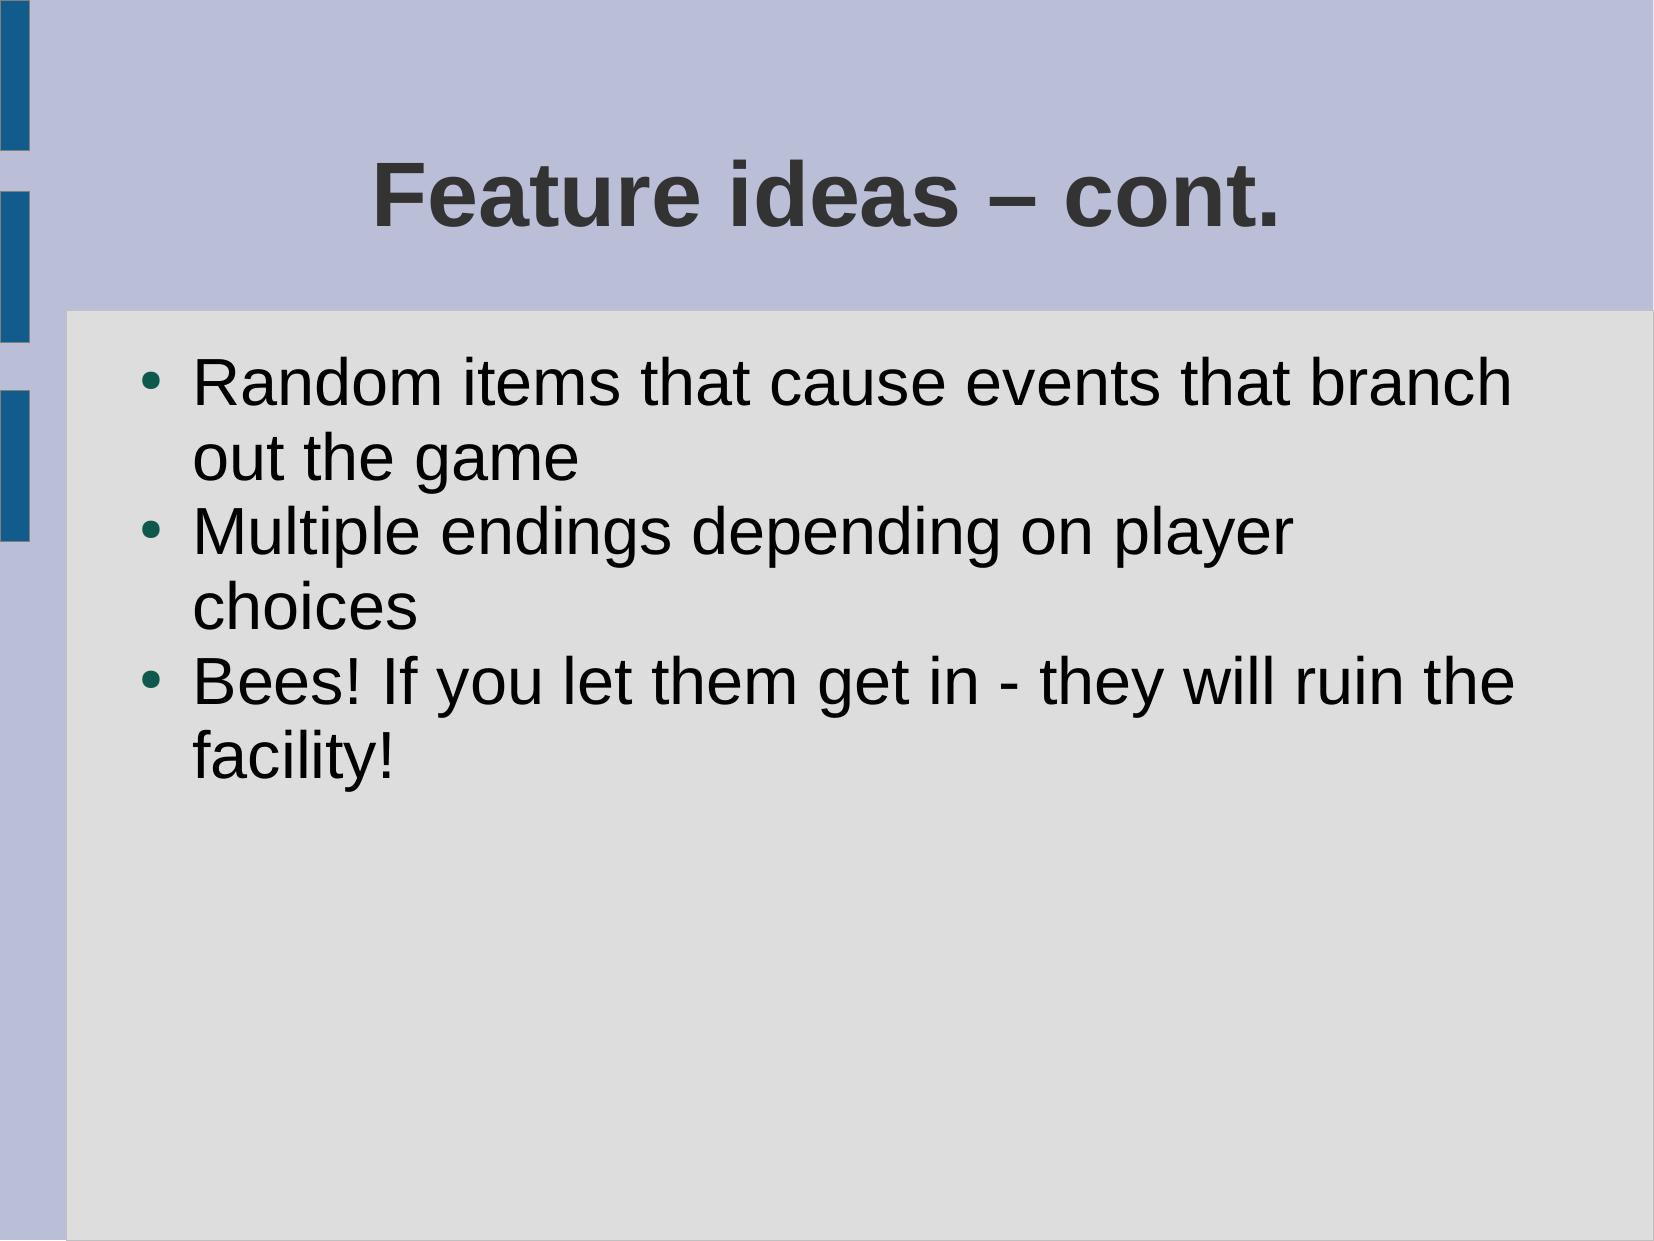

# Feature ideas – cont.
Random items that cause events that branch out the game
Multiple endings depending on player choices
Bees! If you let them get in - they will ruin the facility!